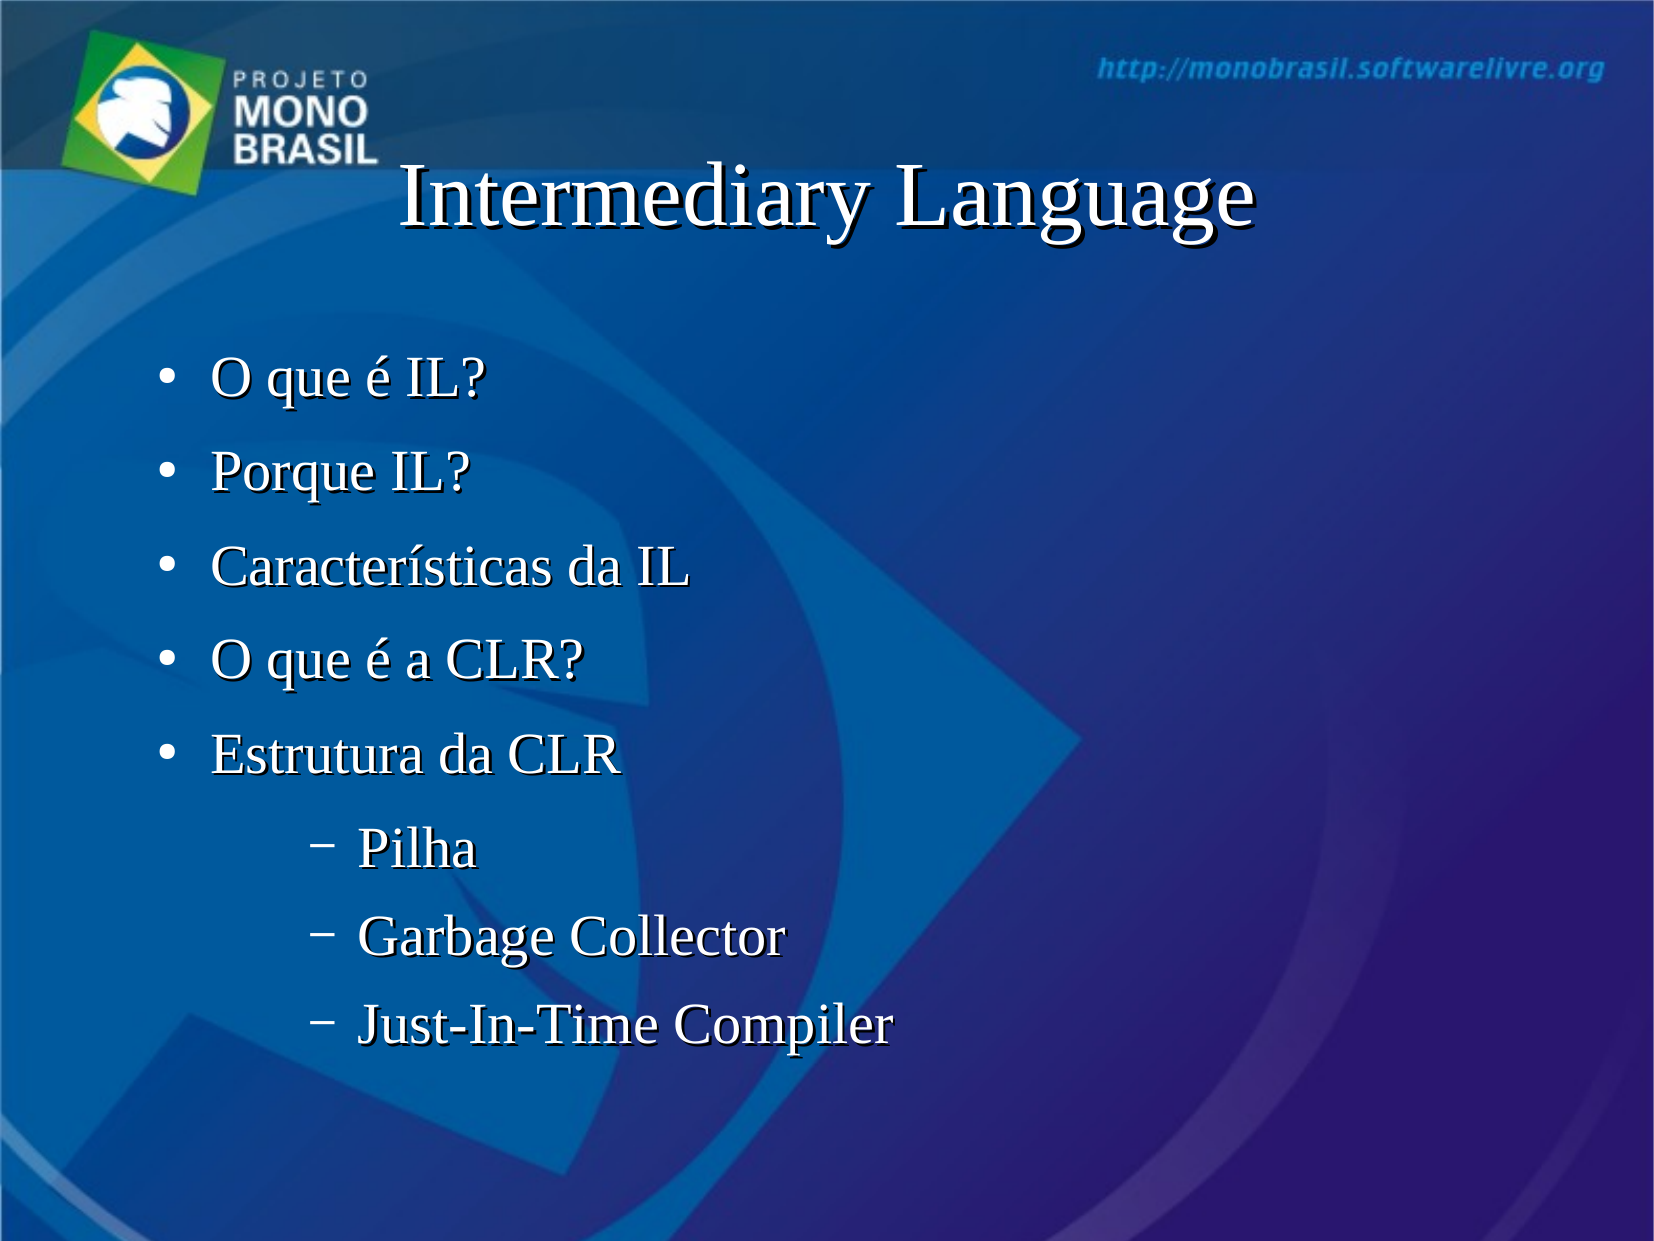

# Intermediary Language
O que é IL?
Porque IL?
Características da IL
O que é a CLR?
Estrutura da CLR
Pilha
Garbage Collector
Just-In-Time Compiler